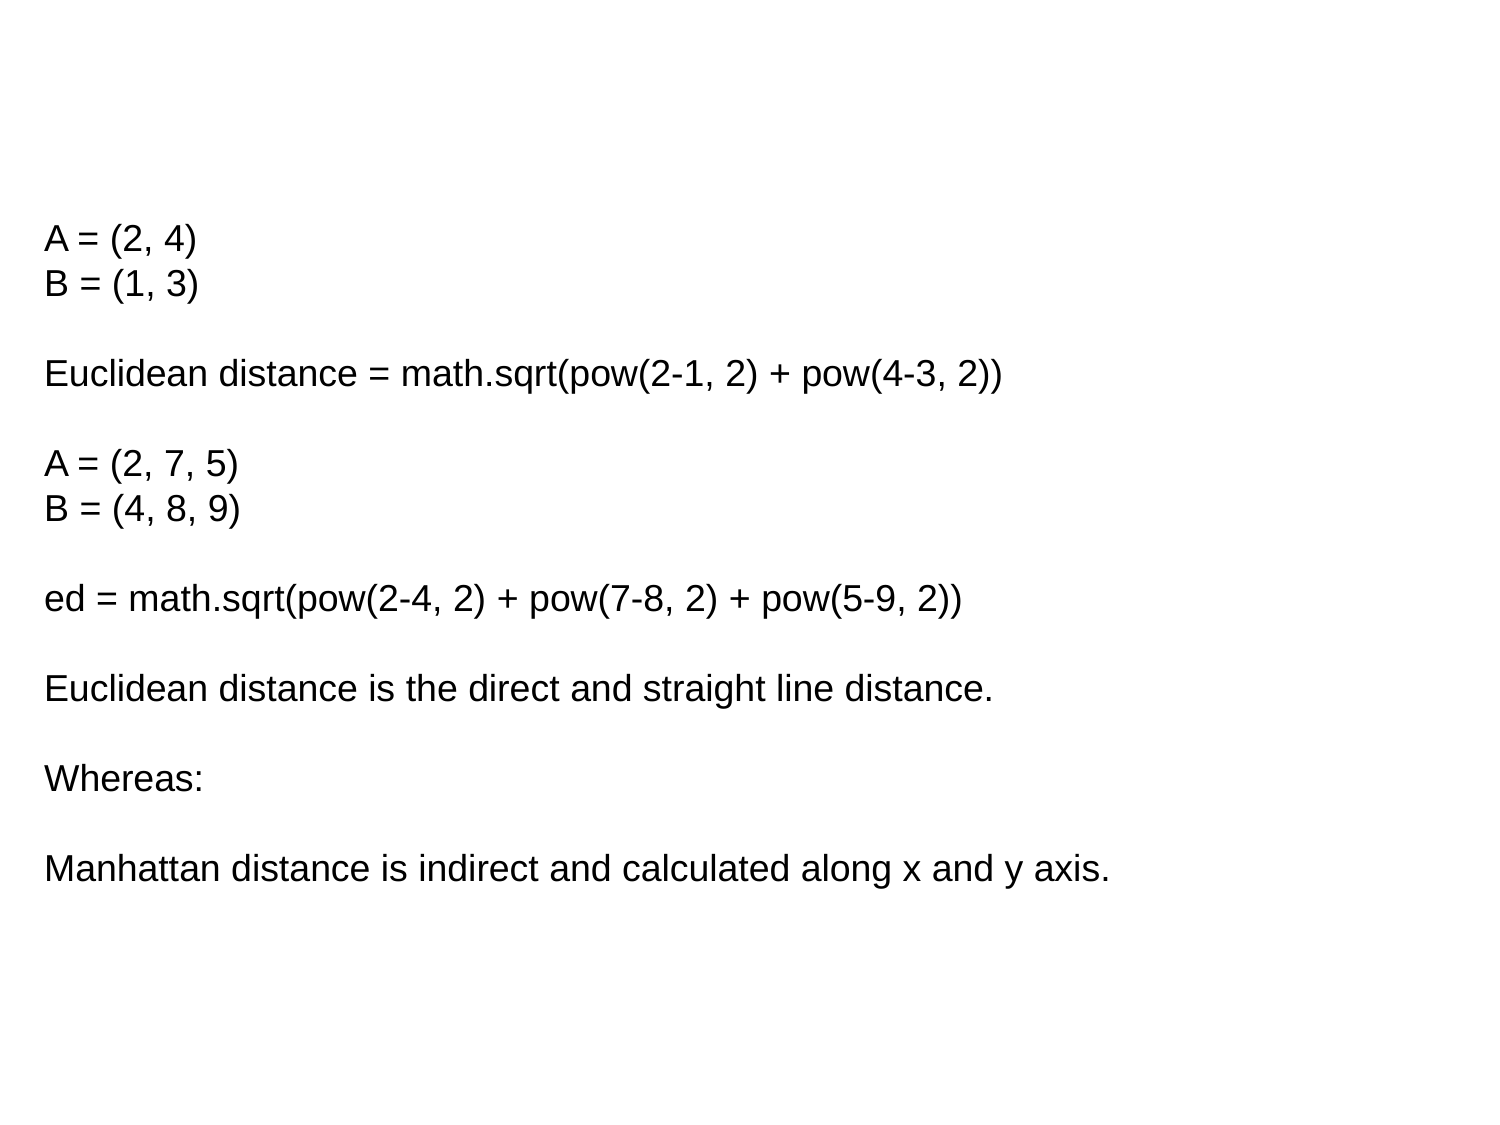

A = (2, 4)
B = (1, 3)
Euclidean distance = math.sqrt(pow(2-1, 2) + pow(4-3, 2))
A = (2, 7, 5)
B = (4, 8, 9)
ed = math.sqrt(pow(2-4, 2) + pow(7-8, 2) + pow(5-9, 2))
Euclidean distance is the direct and straight line distance.
Whereas:
Manhattan distance is indirect and calculated along x and y axis.